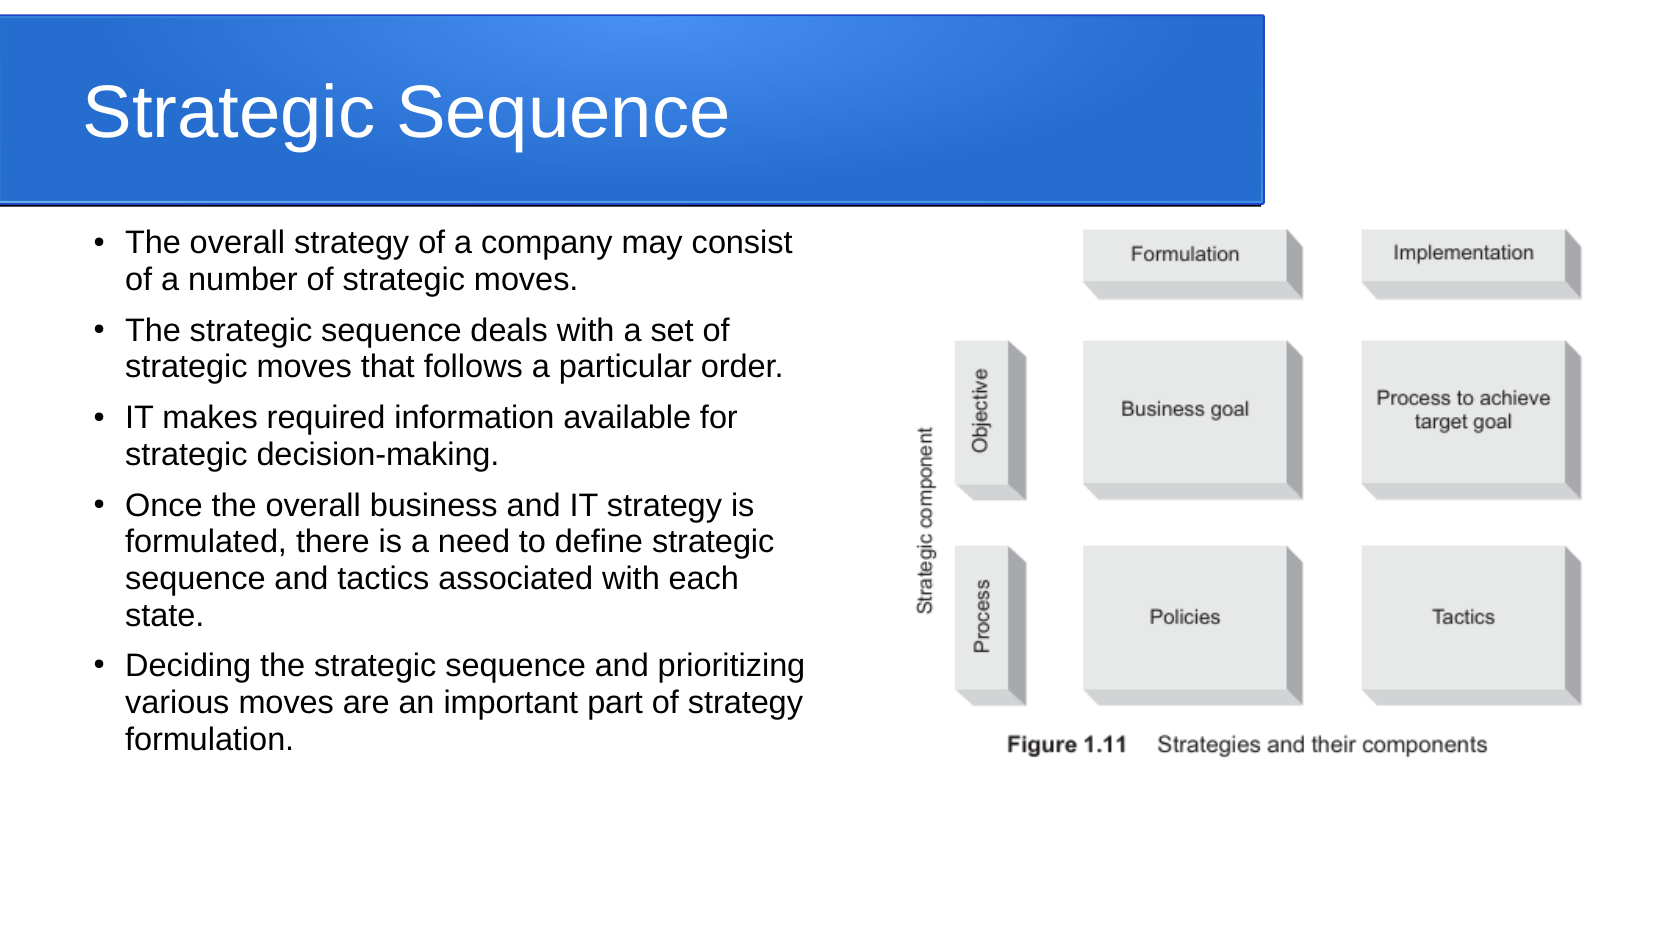

# Strategic Sequence
The overall strategy of a company may consist of a number of strategic moves.
The strategic sequence deals with a set of strategic moves that follows a particular order.
IT makes required information available for strategic decision-making.
Once the overall business and IT strategy is formulated, there is a need to define strategic sequence and tactics associated with each state.
Deciding the strategic sequence and prioritizing various moves are an important part of strategy formulation.